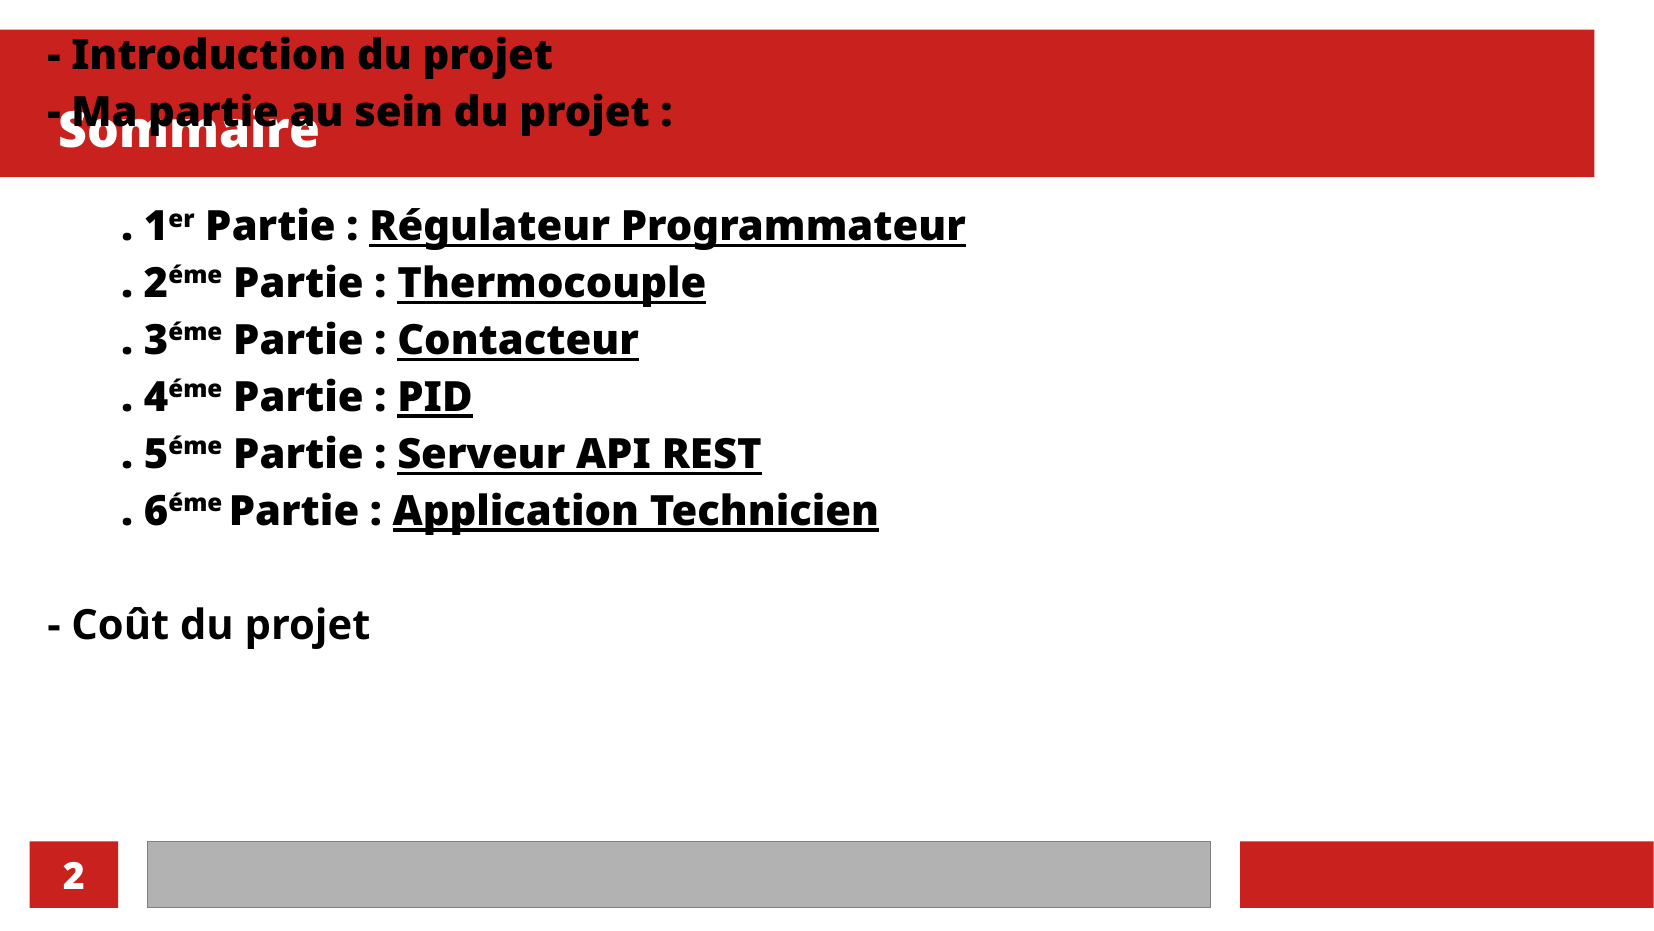

# Sommaire
- Introduction du projet
- Ma partie au sein du projet :
	. 1er Partie : Régulateur Programmateur
	. 2éme Partie : Thermocouple
	. 3éme Partie : Contacteur
	. 4éme Partie : PID
 	. 5éme Partie : Serveur API REST
	. 6éme Partie : Application Technicien
- Coût du projet
2